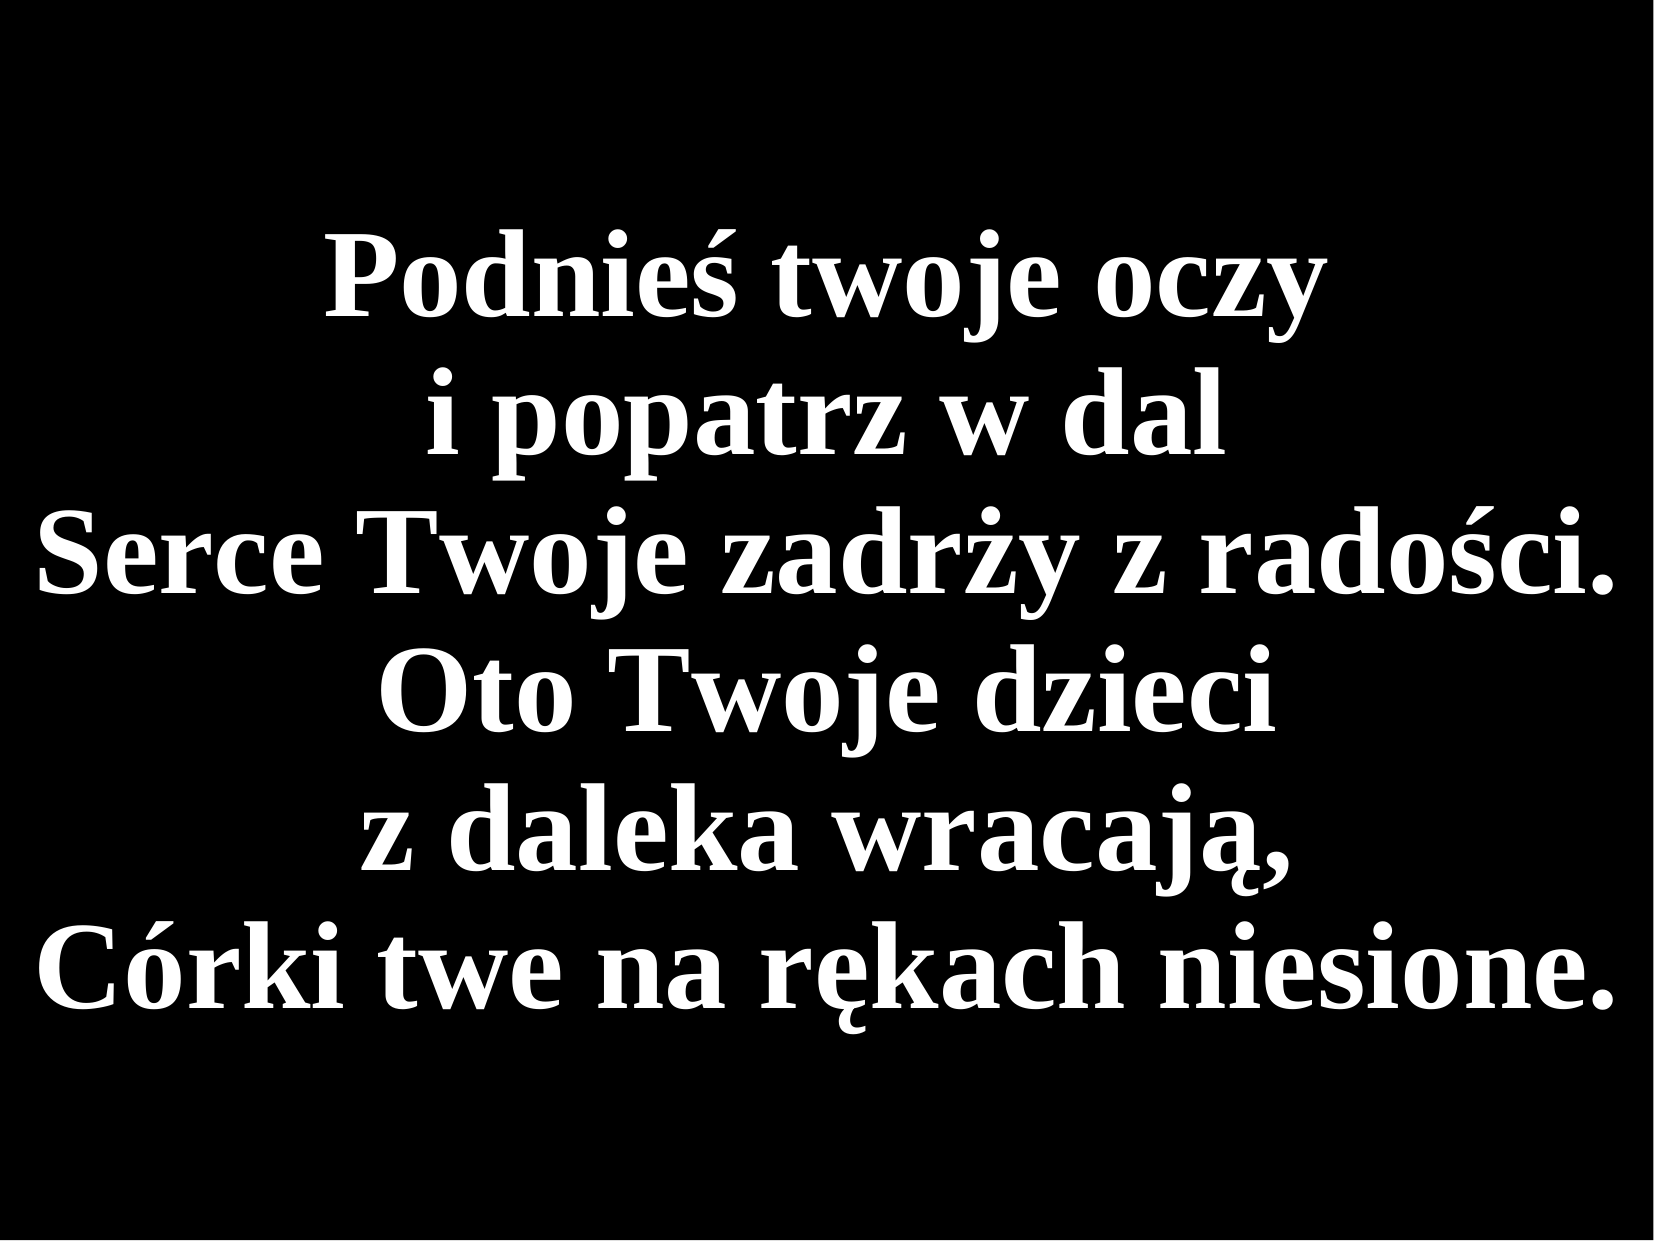

# Podnieś twoje oczy i popatrz w dal Serce Twoje zadrży z radości. Oto Twoje dzieci z daleka wracają, Córki twe na rękach niesione.